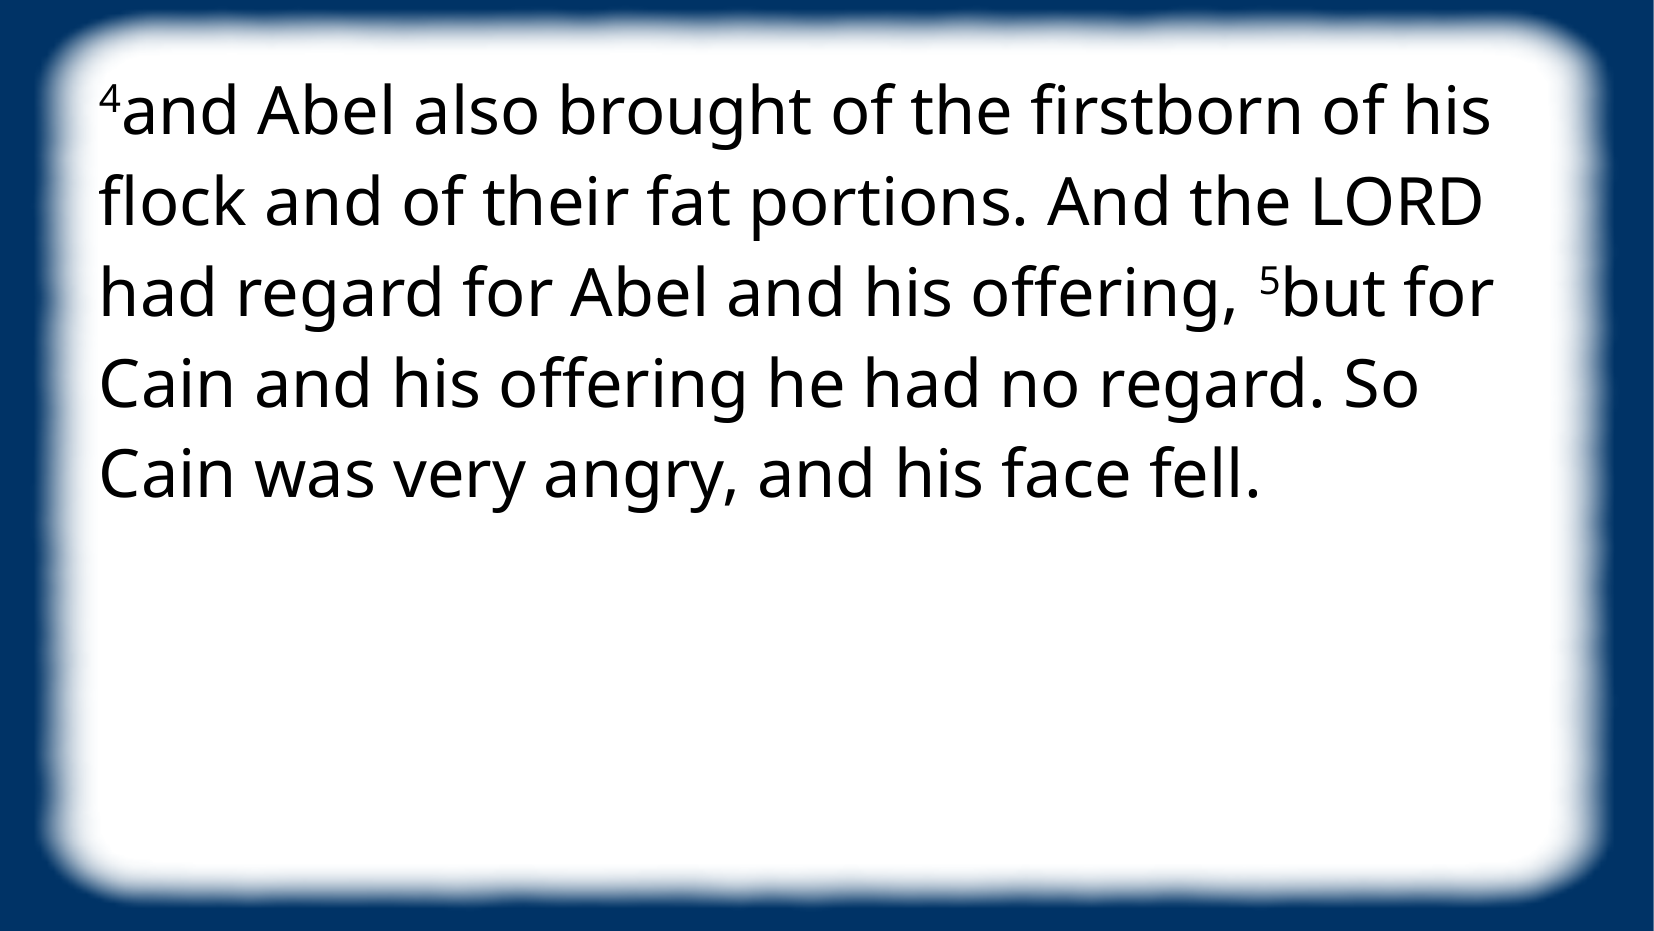

4and Abel also brought of the firstborn of his flock and of their fat portions. And the LORD had regard for Abel and his offering, 5but for Cain and his offering he had no regard. So Cain was very angry, and his face fell.